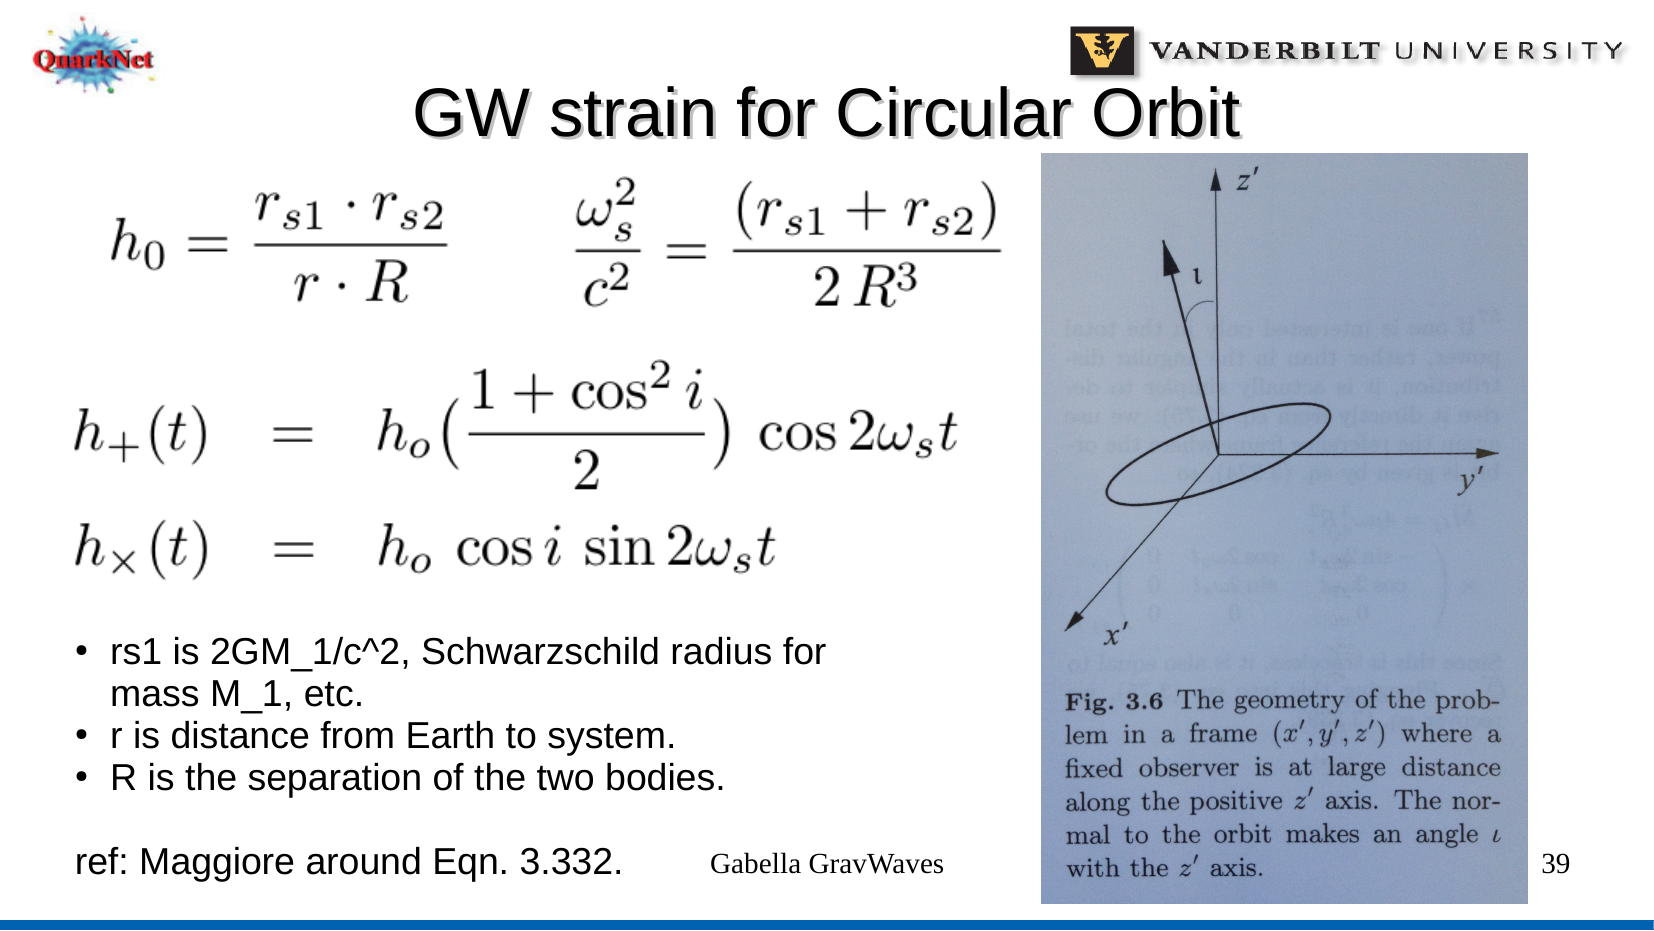

# GW strain for Circular Orbit
rs1 is 2GM_1/c^2, Schwarzschild radius for
mass M_1, etc.
r is distance from Earth to system.
R is the separation of the two bodies.
ref: Maggiore around Eqn. 3.332.
Gabella GravWaves
39